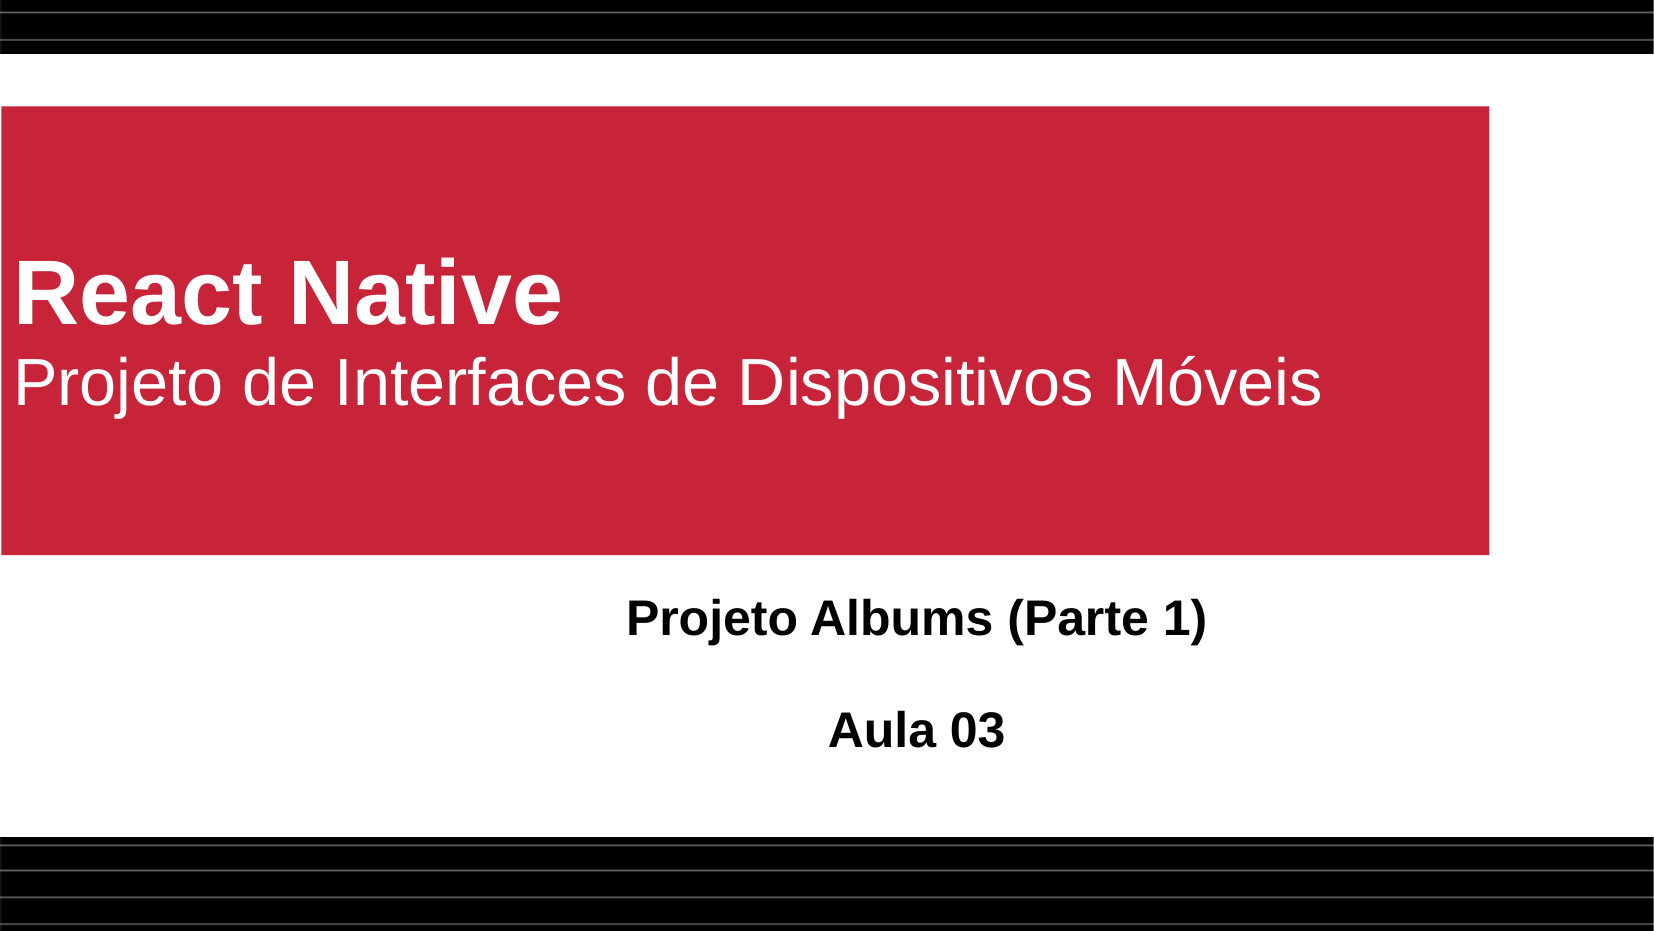

# React Native Projeto de Interfaces de Dispositivos Móveis
Projeto Albums (Parte 1)
Aula 03